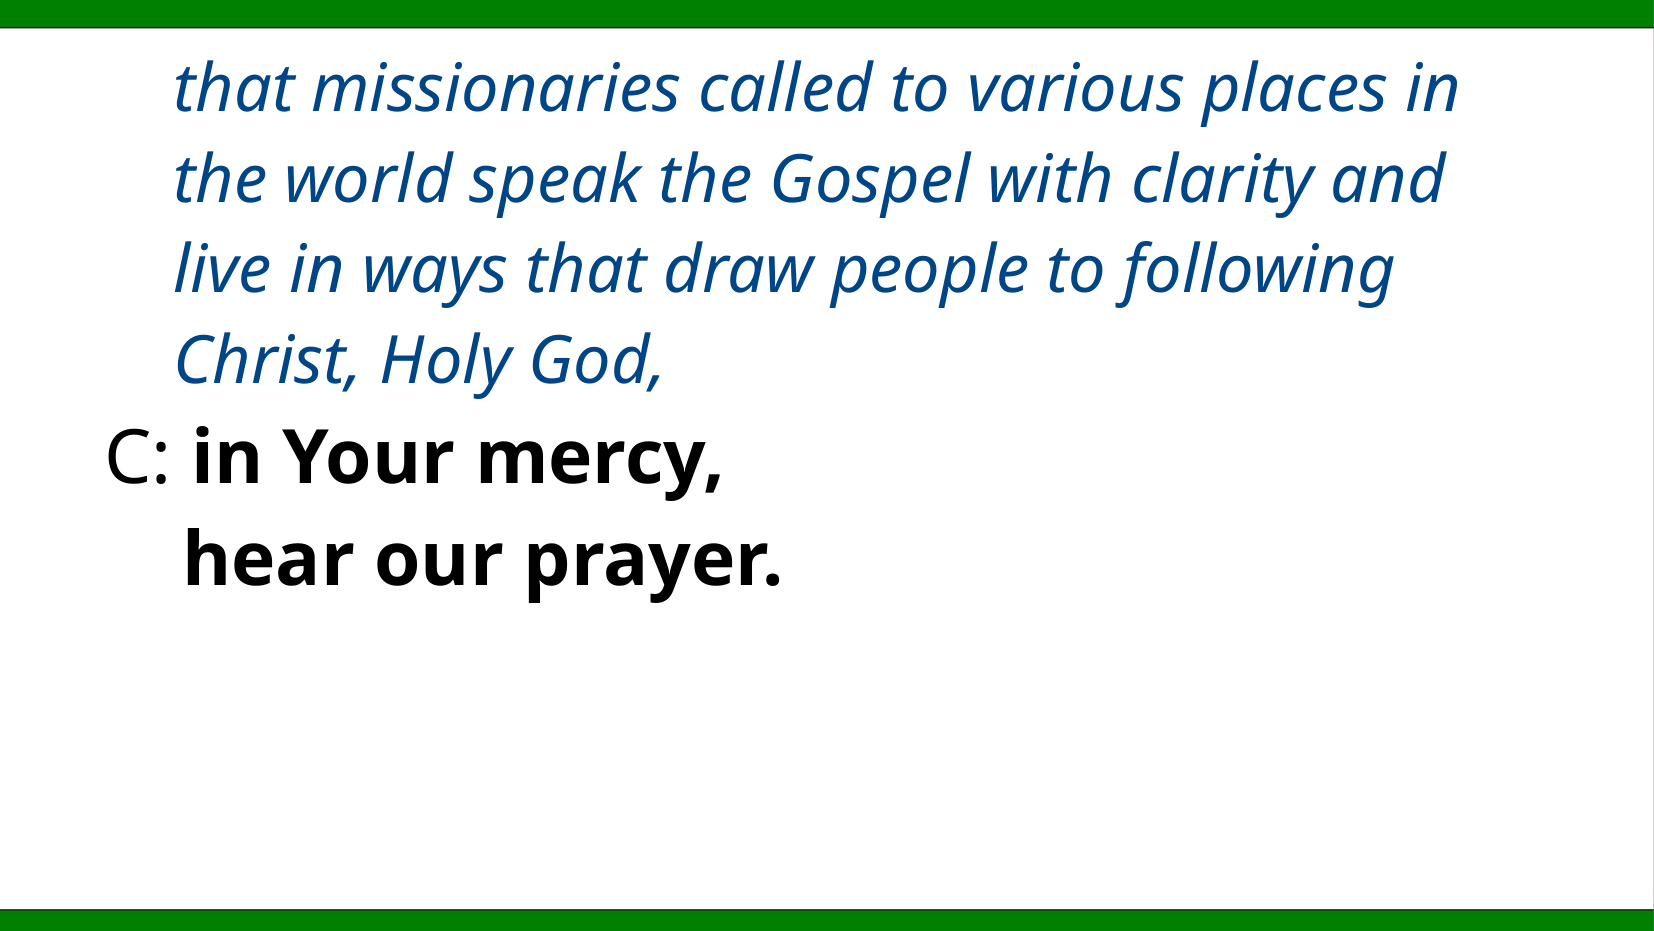

that missionaries called to various places in
 the world speak the Gospel with clarity and
 live in ways that draw people to following
 Christ, Holy God,
C: in Your mercy,
 hear our prayer.